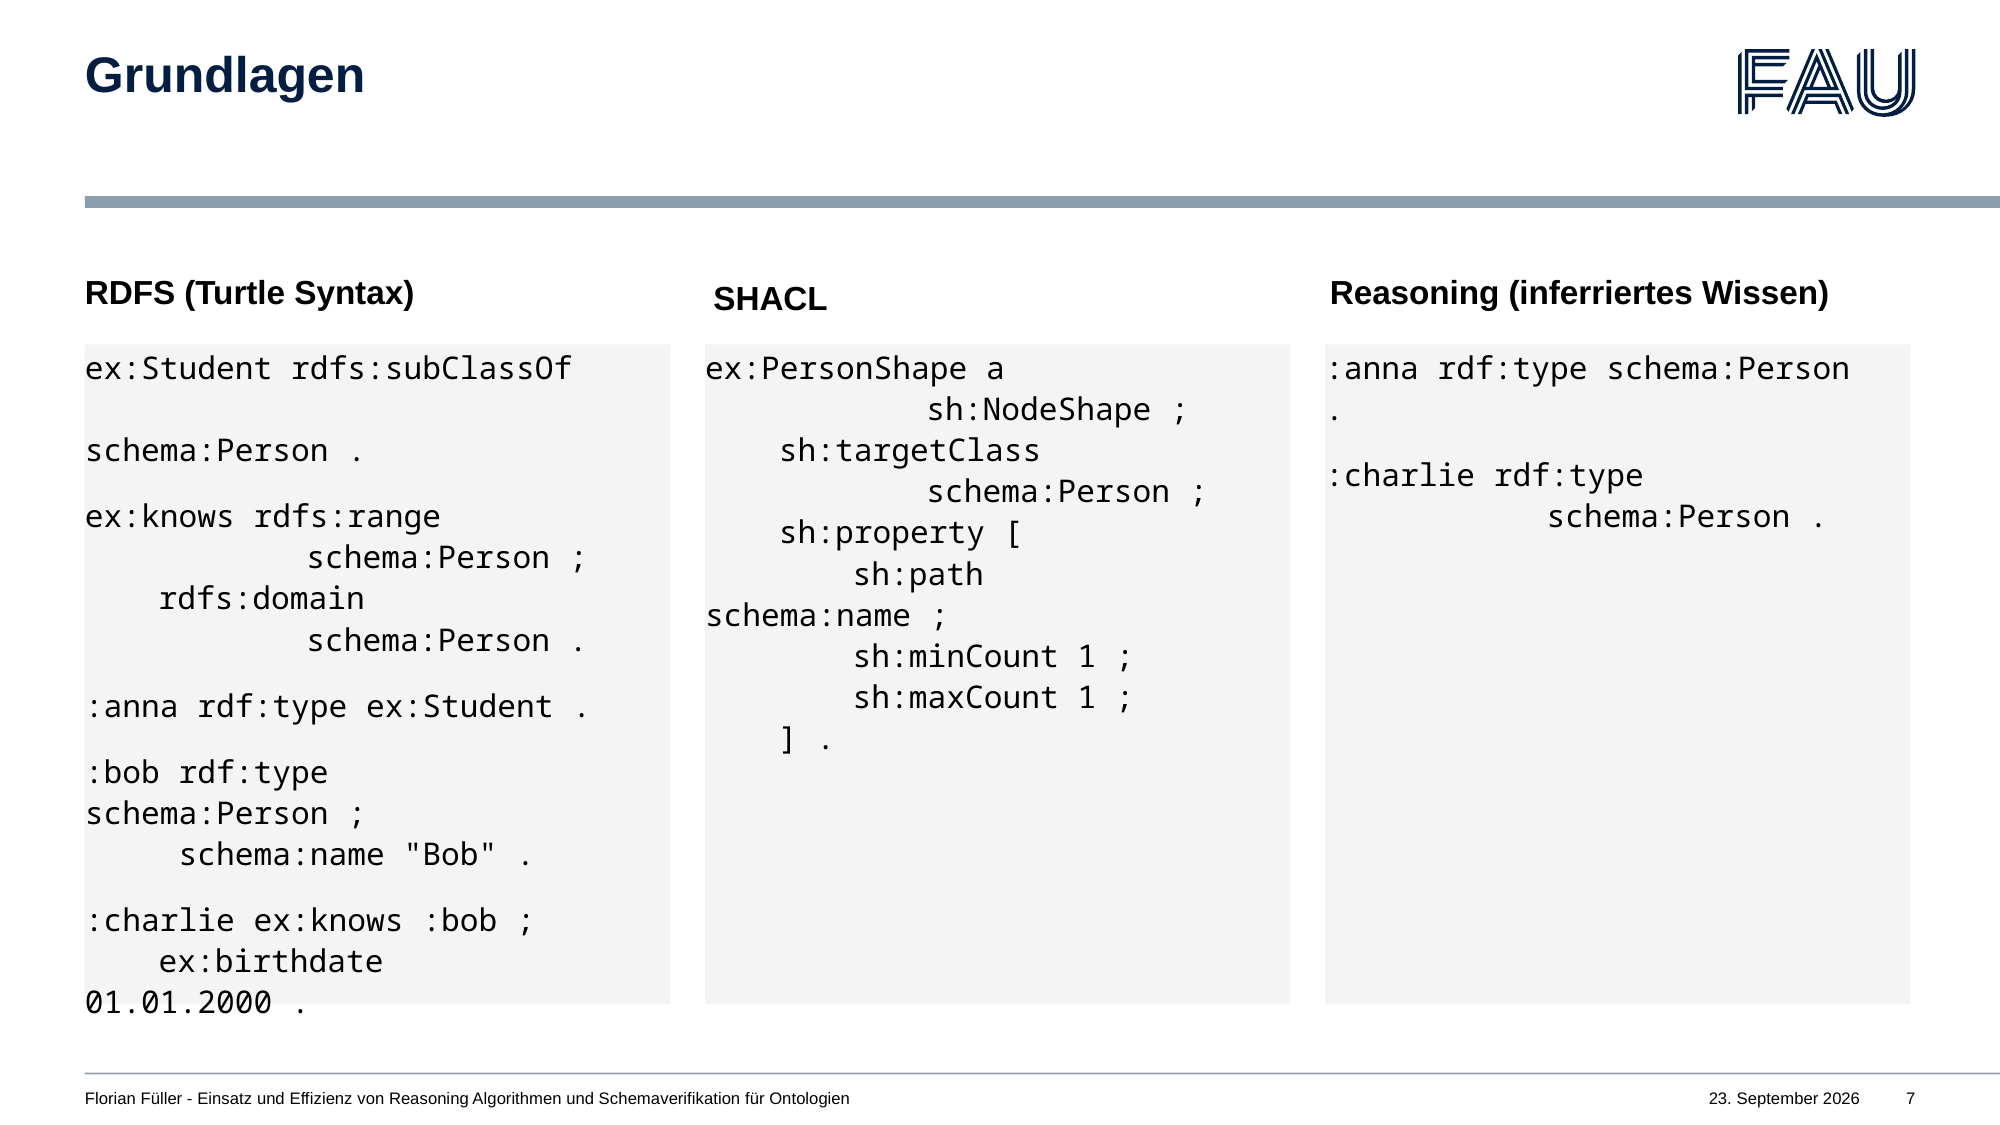

# Grundlagen
RDFS (Turtle Syntax)
Reasoning (inferriertes Wissen)
SHACL
ex:Student rdfs:subClassOf
			 schema:Person .
ex:knows rdfs:range
			schema:Person ;
	rdfs:domain
			schema:Person .
:anna rdf:type ex:Student .
:bob rdf:type schema:Person ;
 schema:name "Bob" .
:charlie ex:knows :bob ;
	ex:birthdate 01.01.2000 .
ex:PersonShape a
			sh:NodeShape ;
	sh:targetClass
			schema:Person ;
	sh:property [
		sh:path schema:name ;
		sh:minCount 1 ;
		sh:maxCount 1 ;
	] .
:anna rdf:type schema:Person .
:charlie rdf:type
			schema:Person .
Florian Füller - Einsatz und Effizienz von Reasoning Algorithmen und Schemaverifikation für Ontologien